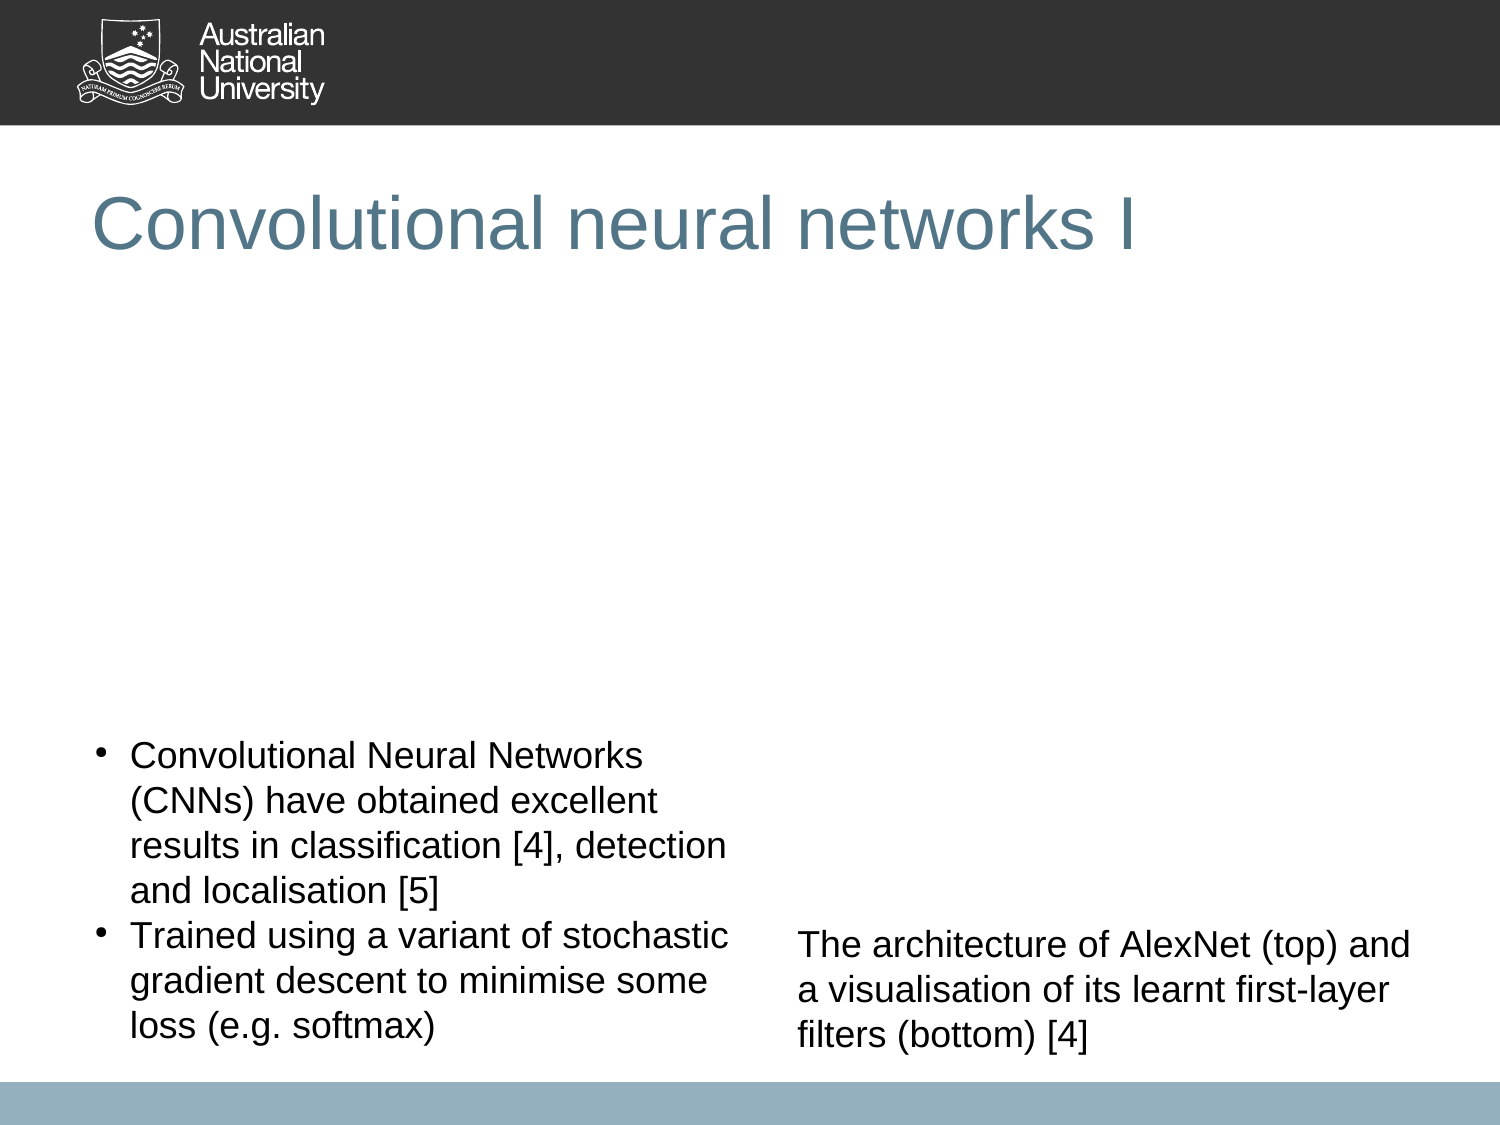

# Convolutional neural networks I
Convolutional Neural Networks (CNNs) have obtained excellent results in classification [4], detection and localisation [5]
Trained using a variant of stochastic gradient descent to minimise some loss (e.g. softmax)
The architecture of AlexNet (top) and a visualisation of its learnt first-layer filters (bottom) [4]